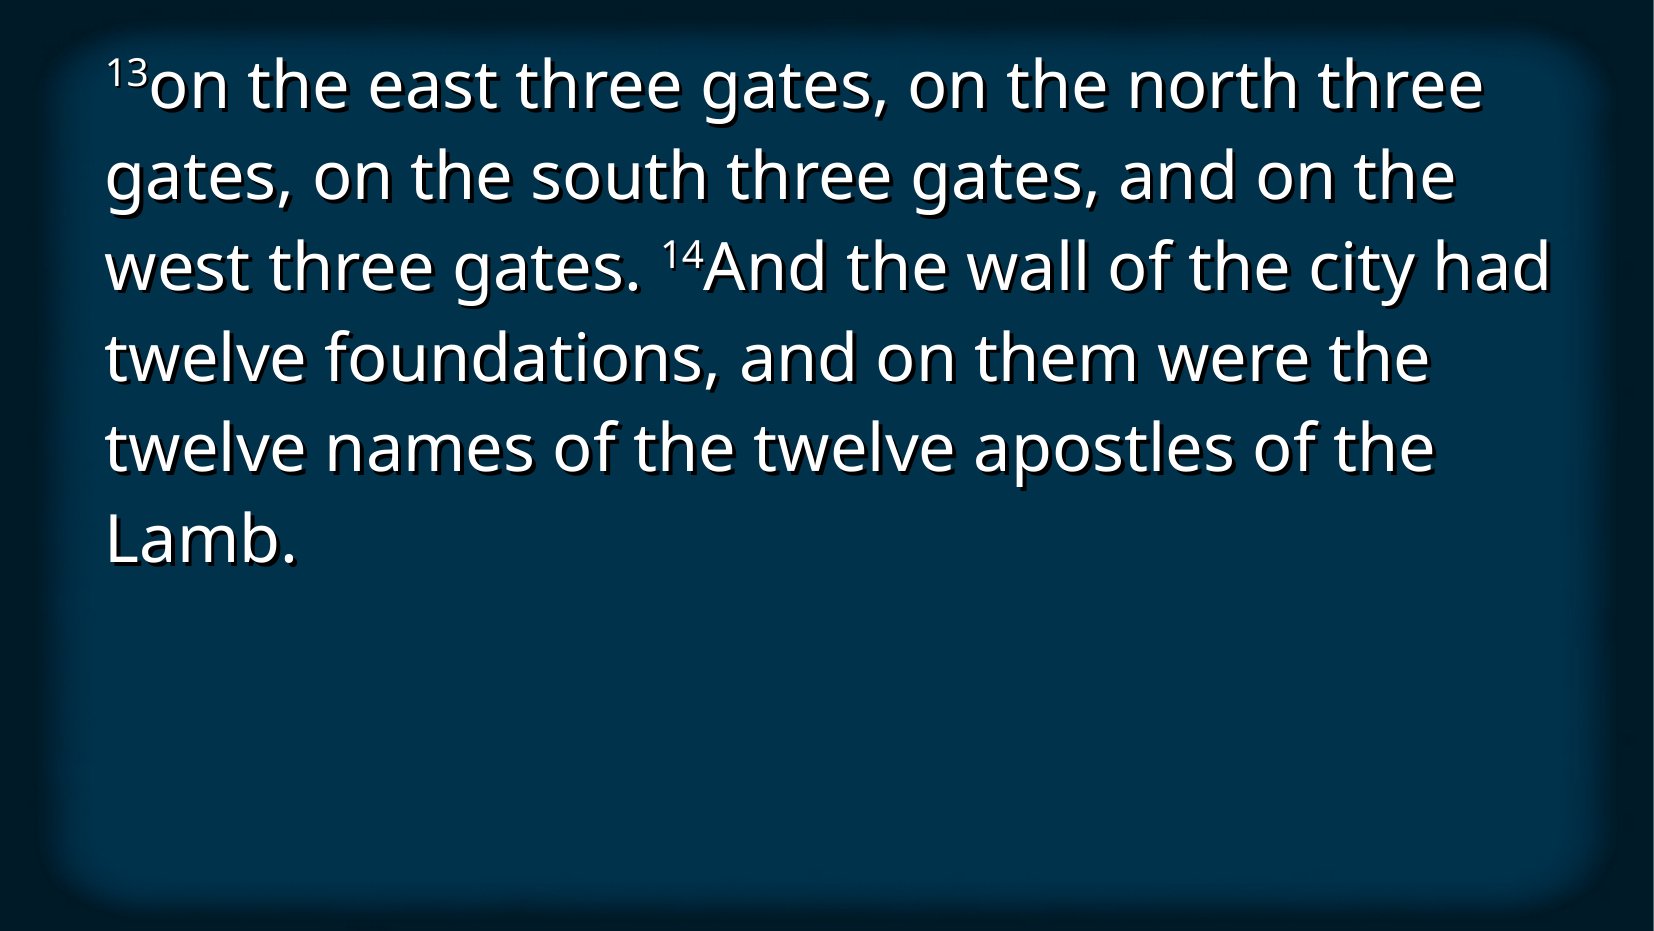

13on the east three gates, on the north three gates, on the south three gates, and on the west three gates. 14And the wall of the city had twelve foundations, and on them were the twelve names of the twelve apostles of the Lamb.